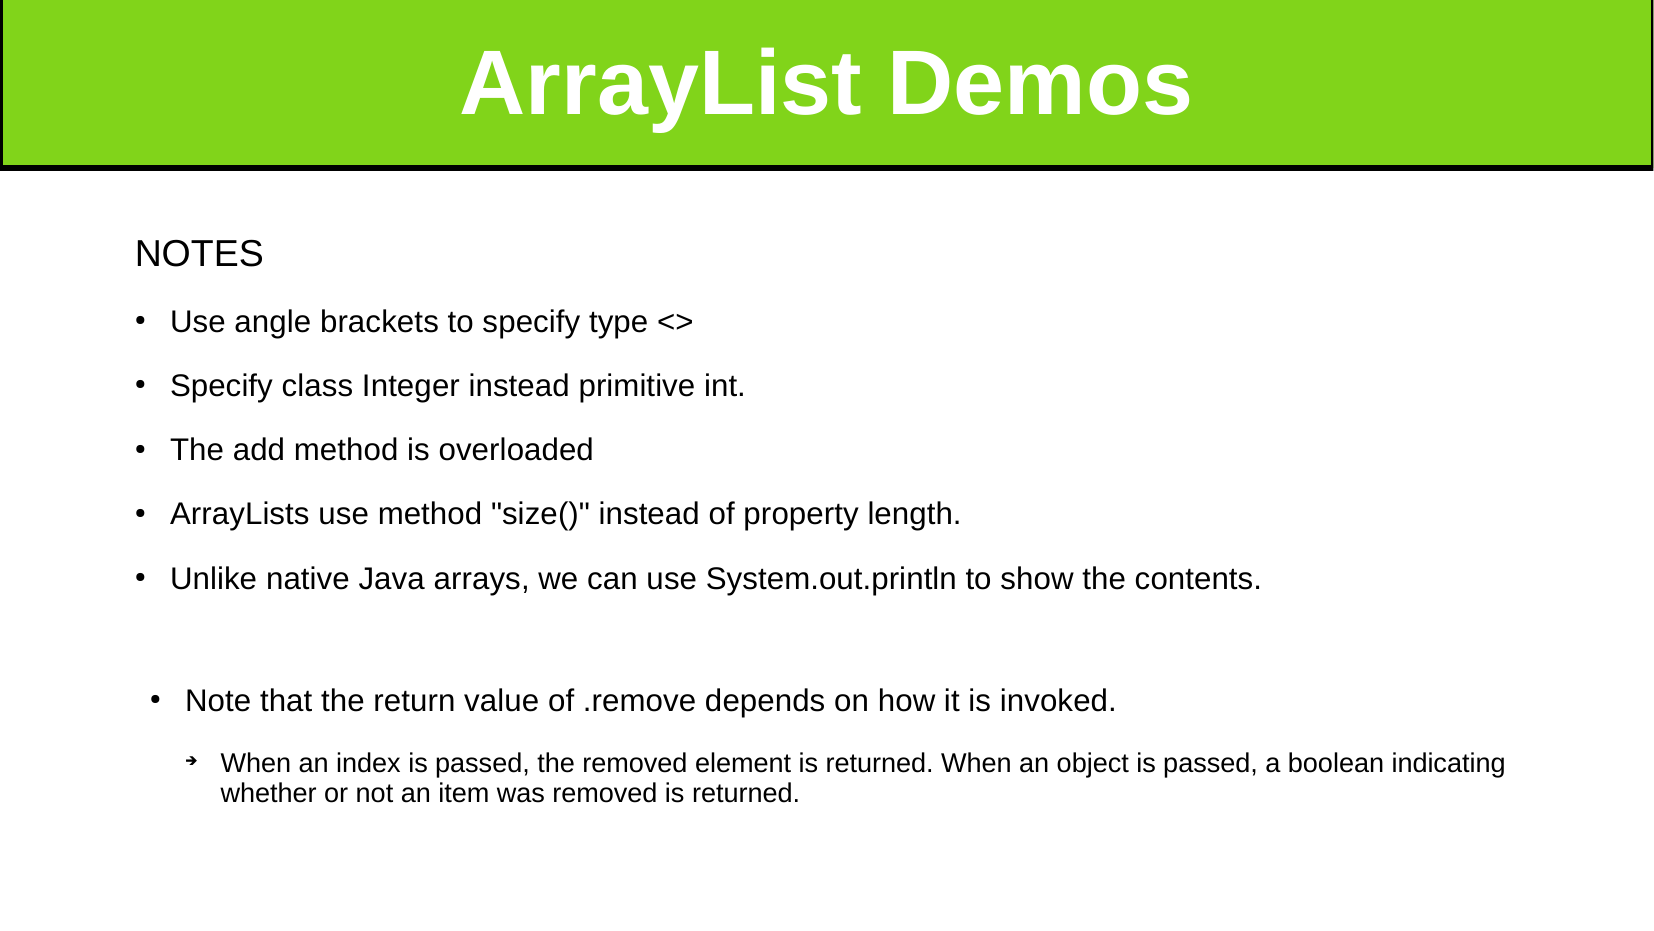

# ArrayList Demos
NOTES
Use angle brackets to specify type <>
Specify class Integer instead primitive int.
The add method is overloaded
ArrayLists use method "size()" instead of property length.
Unlike native Java arrays, we can use System.out.println to show the contents.
Note that the return value of .remove depends on how it is invoked.
When an index is passed, the removed element is returned. When an object is passed, a boolean indicating whether or not an item was removed is returned.